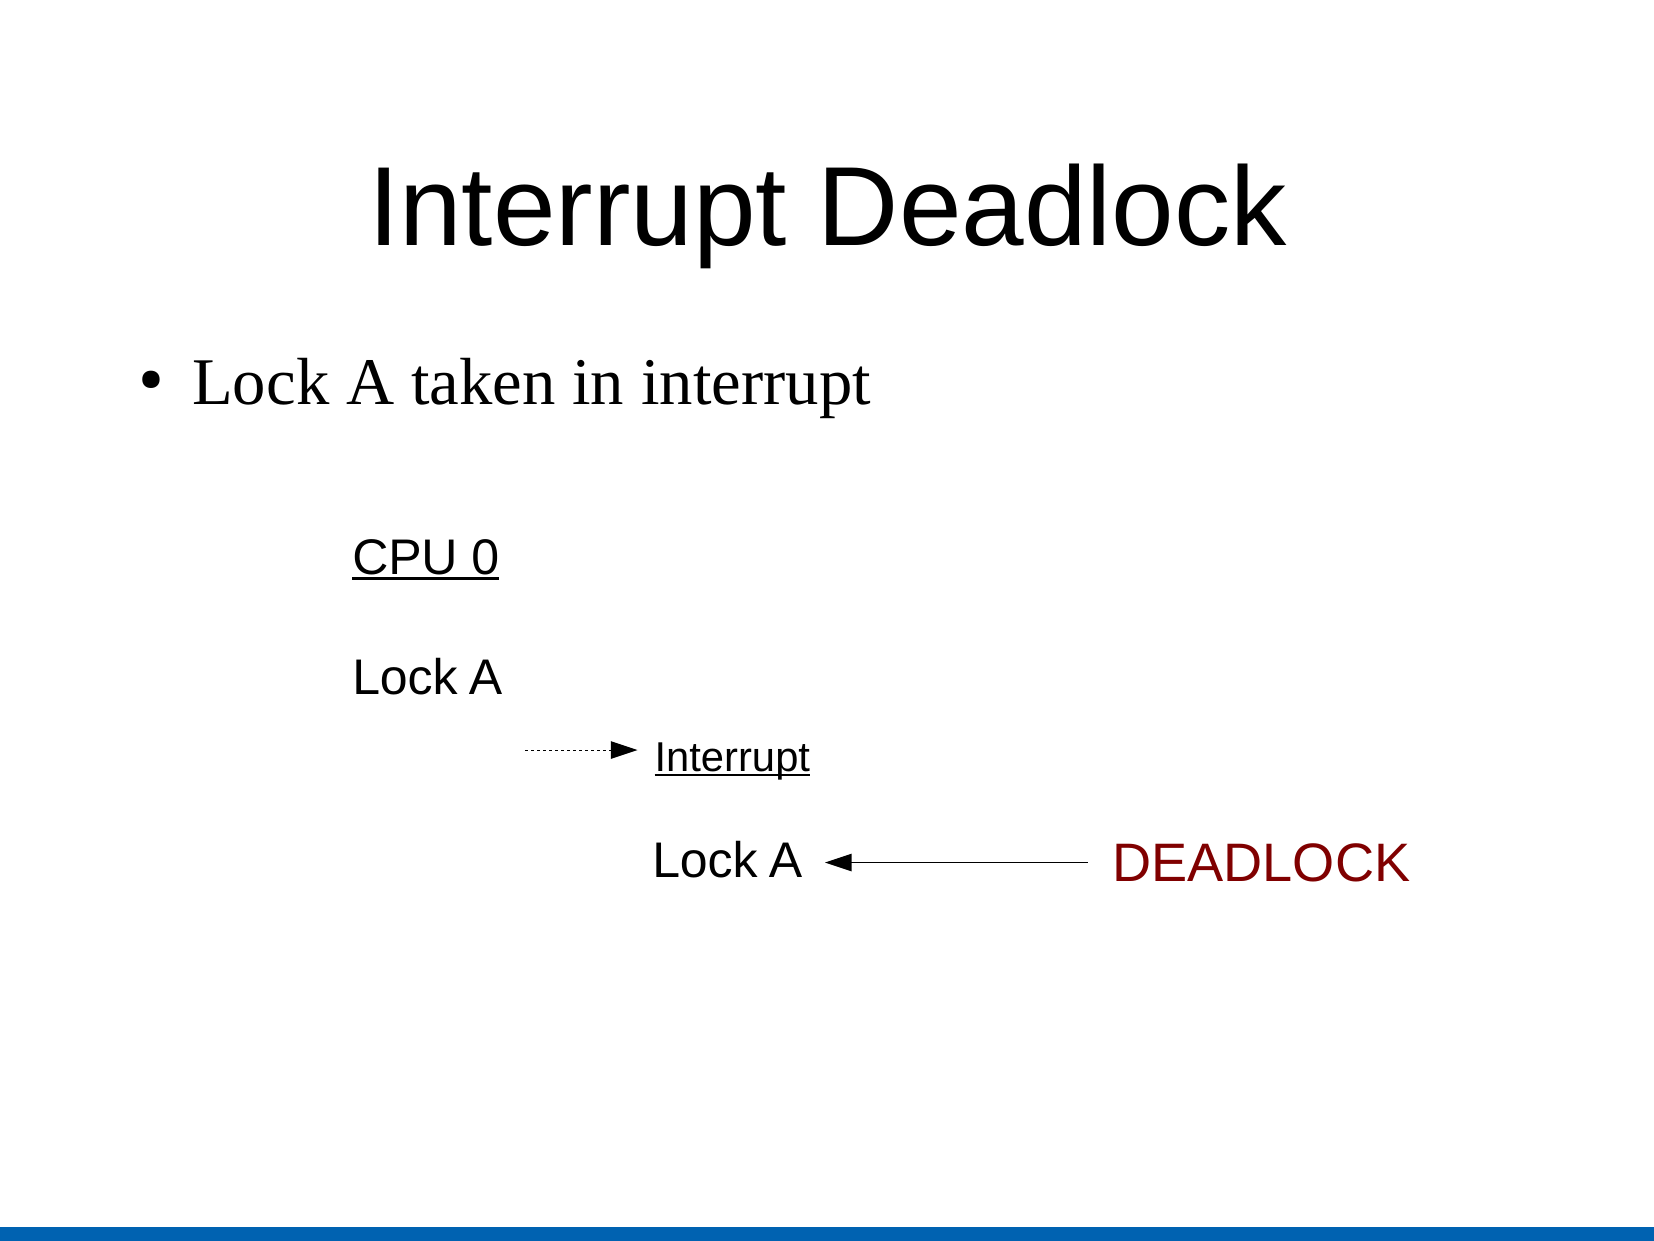

# Interrupt Deadlock
Lock A taken in interrupt
CPU 0
Lock A
Interrupt
Lock A
DEADLOCK